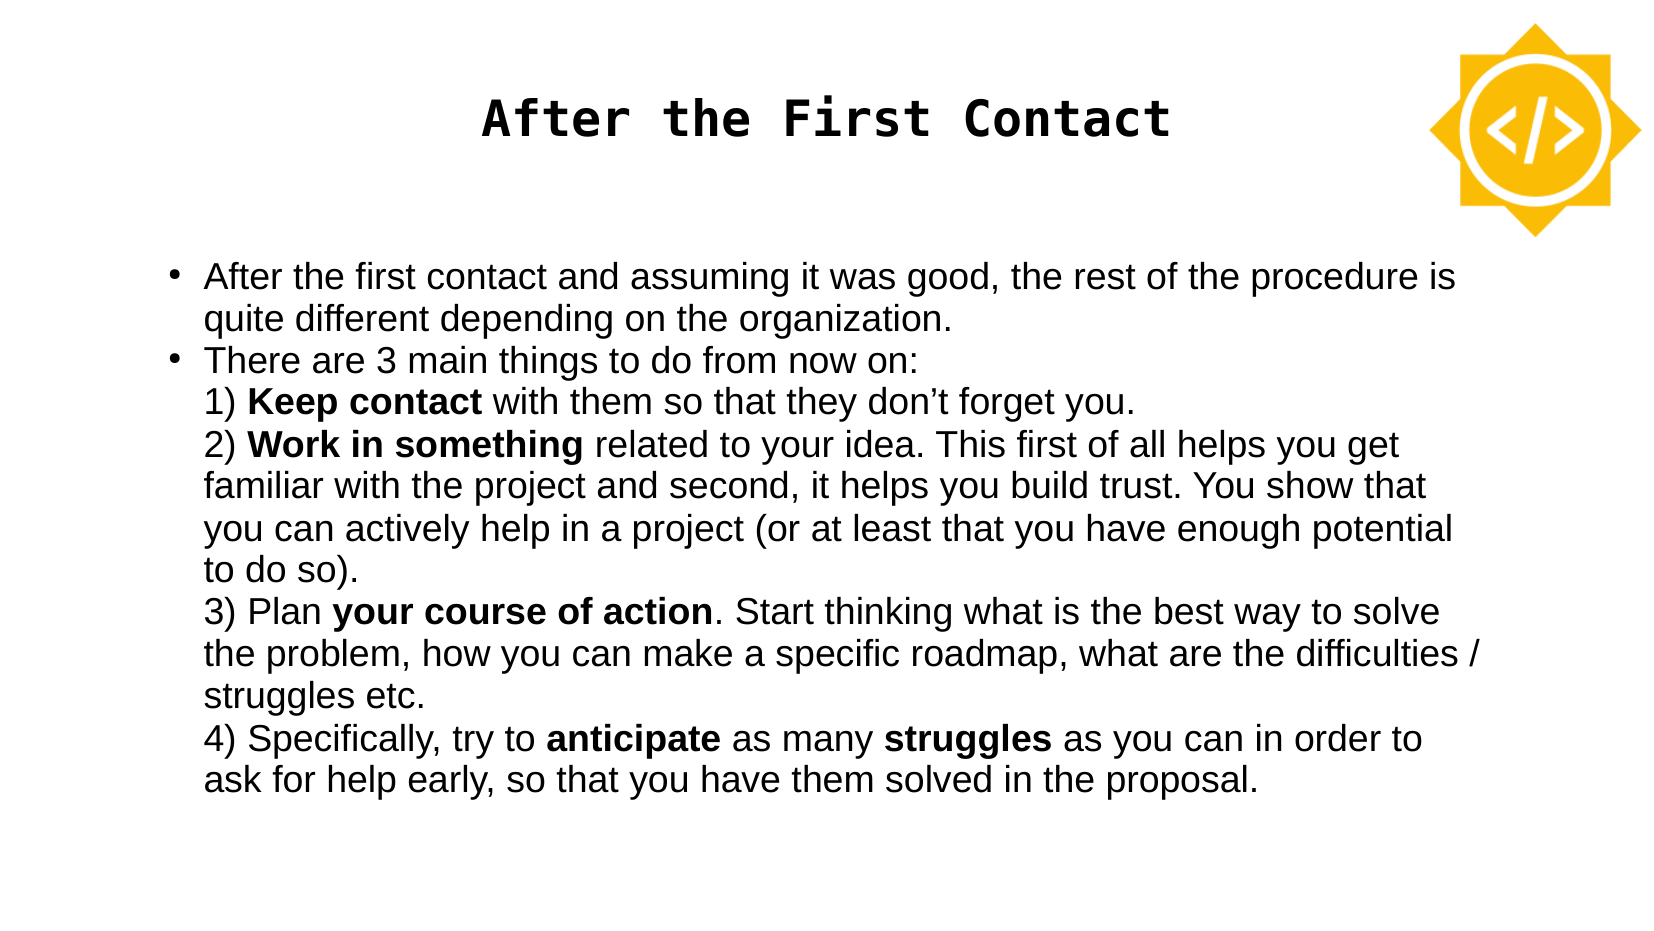

After the First Contact
After the first contact and assuming it was good, the rest of the procedure is quite different depending on the organization.
There are 3 main things to do from now on:
1) Keep contact with them so that they don’t forget you.
2) Work in something related to your idea. This first of all helps you get familiar with the project and second, it helps you build trust. You show that you can actively help in a project (or at least that you have enough potential to do so).
3) Plan your course of action. Start thinking what is the best way to solve the problem, how you can make a specific roadmap, what are the difficulties / struggles etc.
4) Specifically, try to anticipate as many struggles as you can in order to ask for help early, so that you have them solved in the proposal.